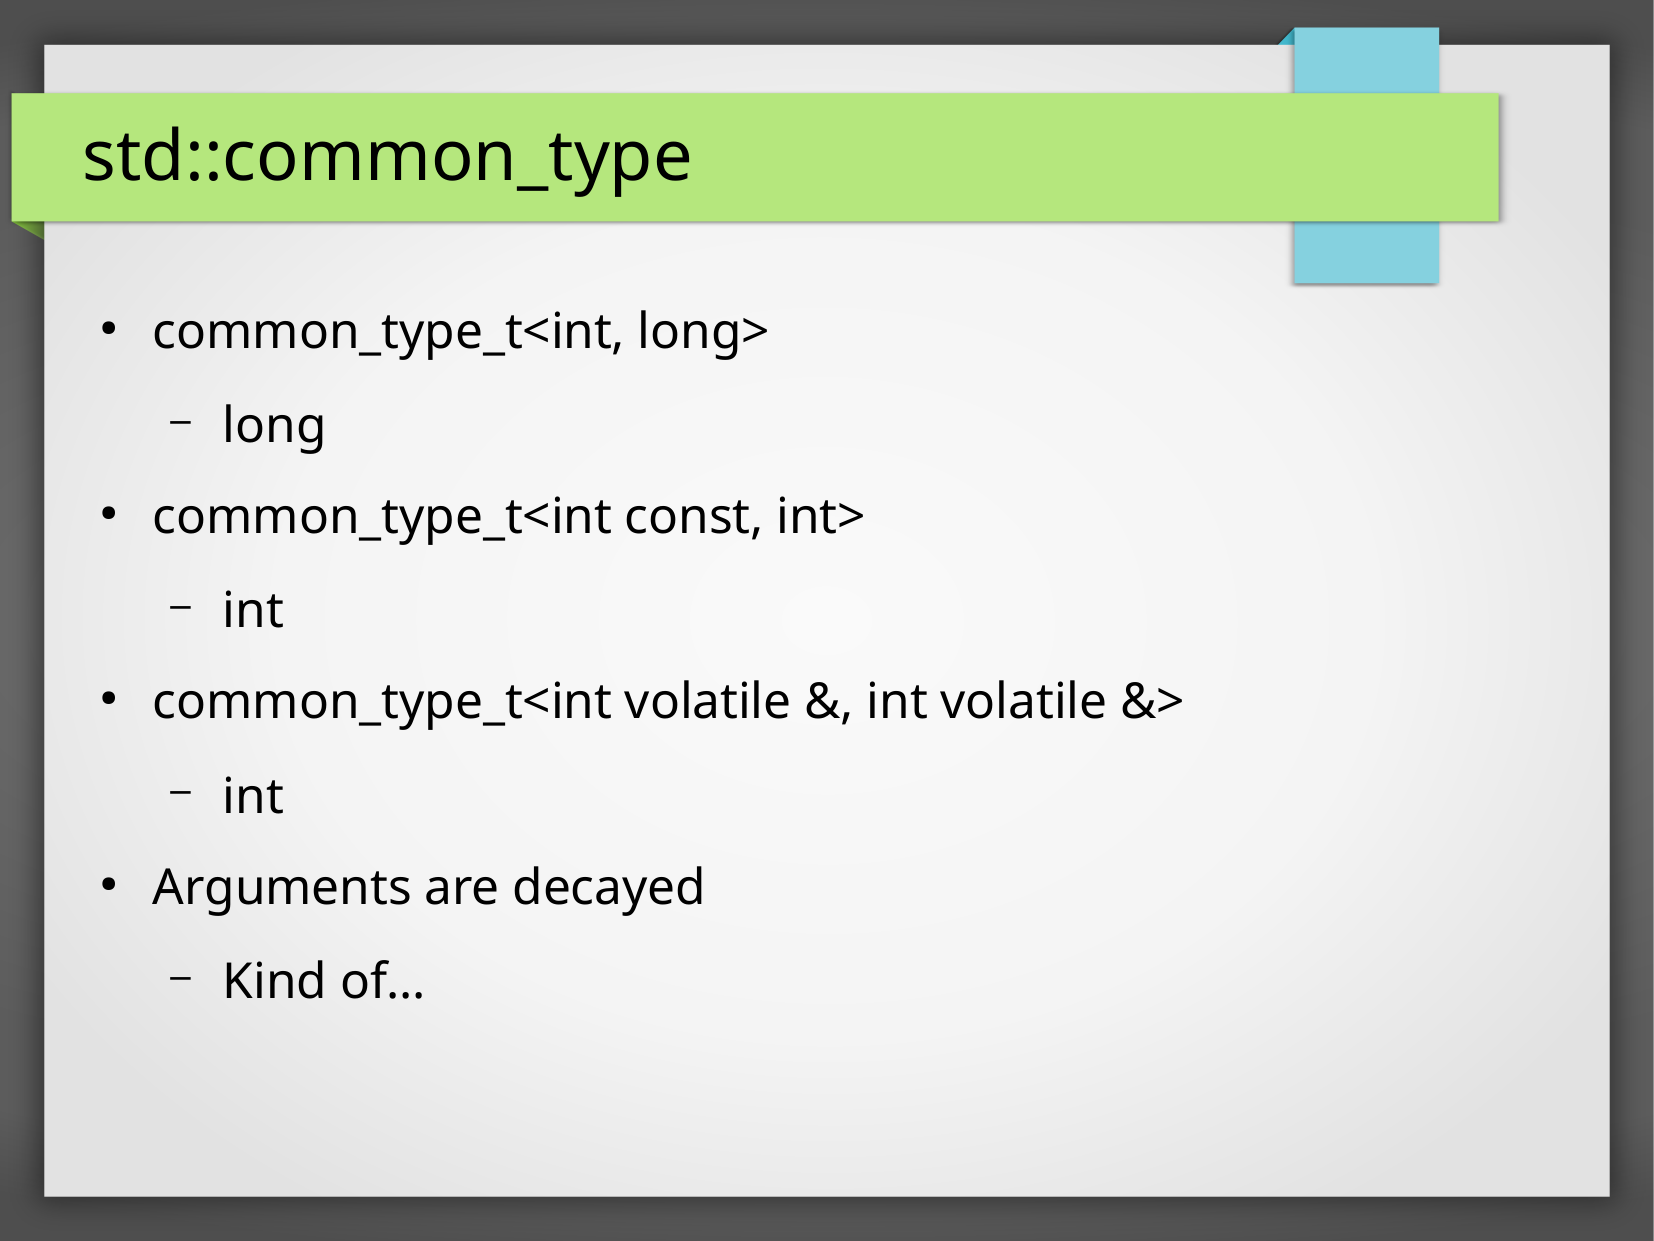

# std::common_type
common_type_t<int, long>
long
common_type_t<int const, int>
int
common_type_t<int volatile &, int volatile &>
int
Arguments are decayed
Kind of...